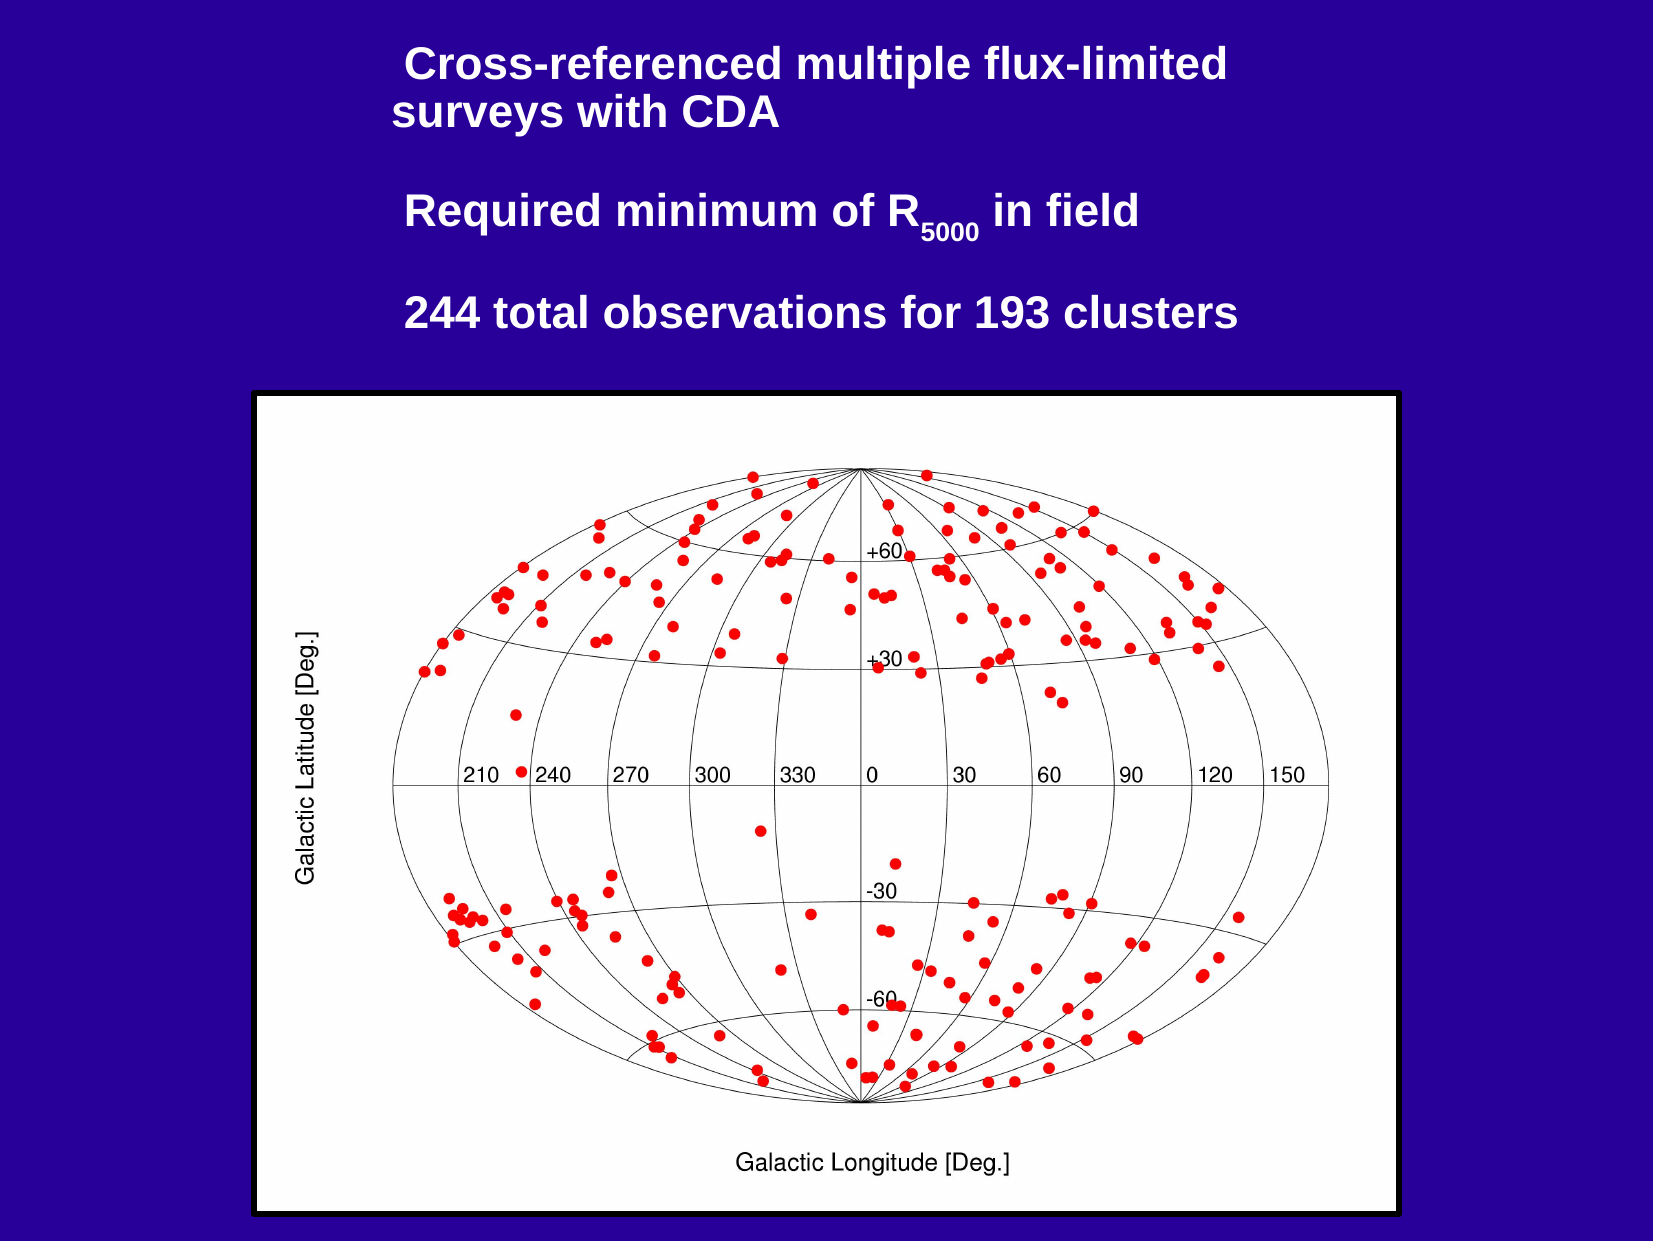

Cross-referenced multiple flux-limited surveys with CDA
 Required minimum of R5000 in field
 244 total observations for 193 clusters